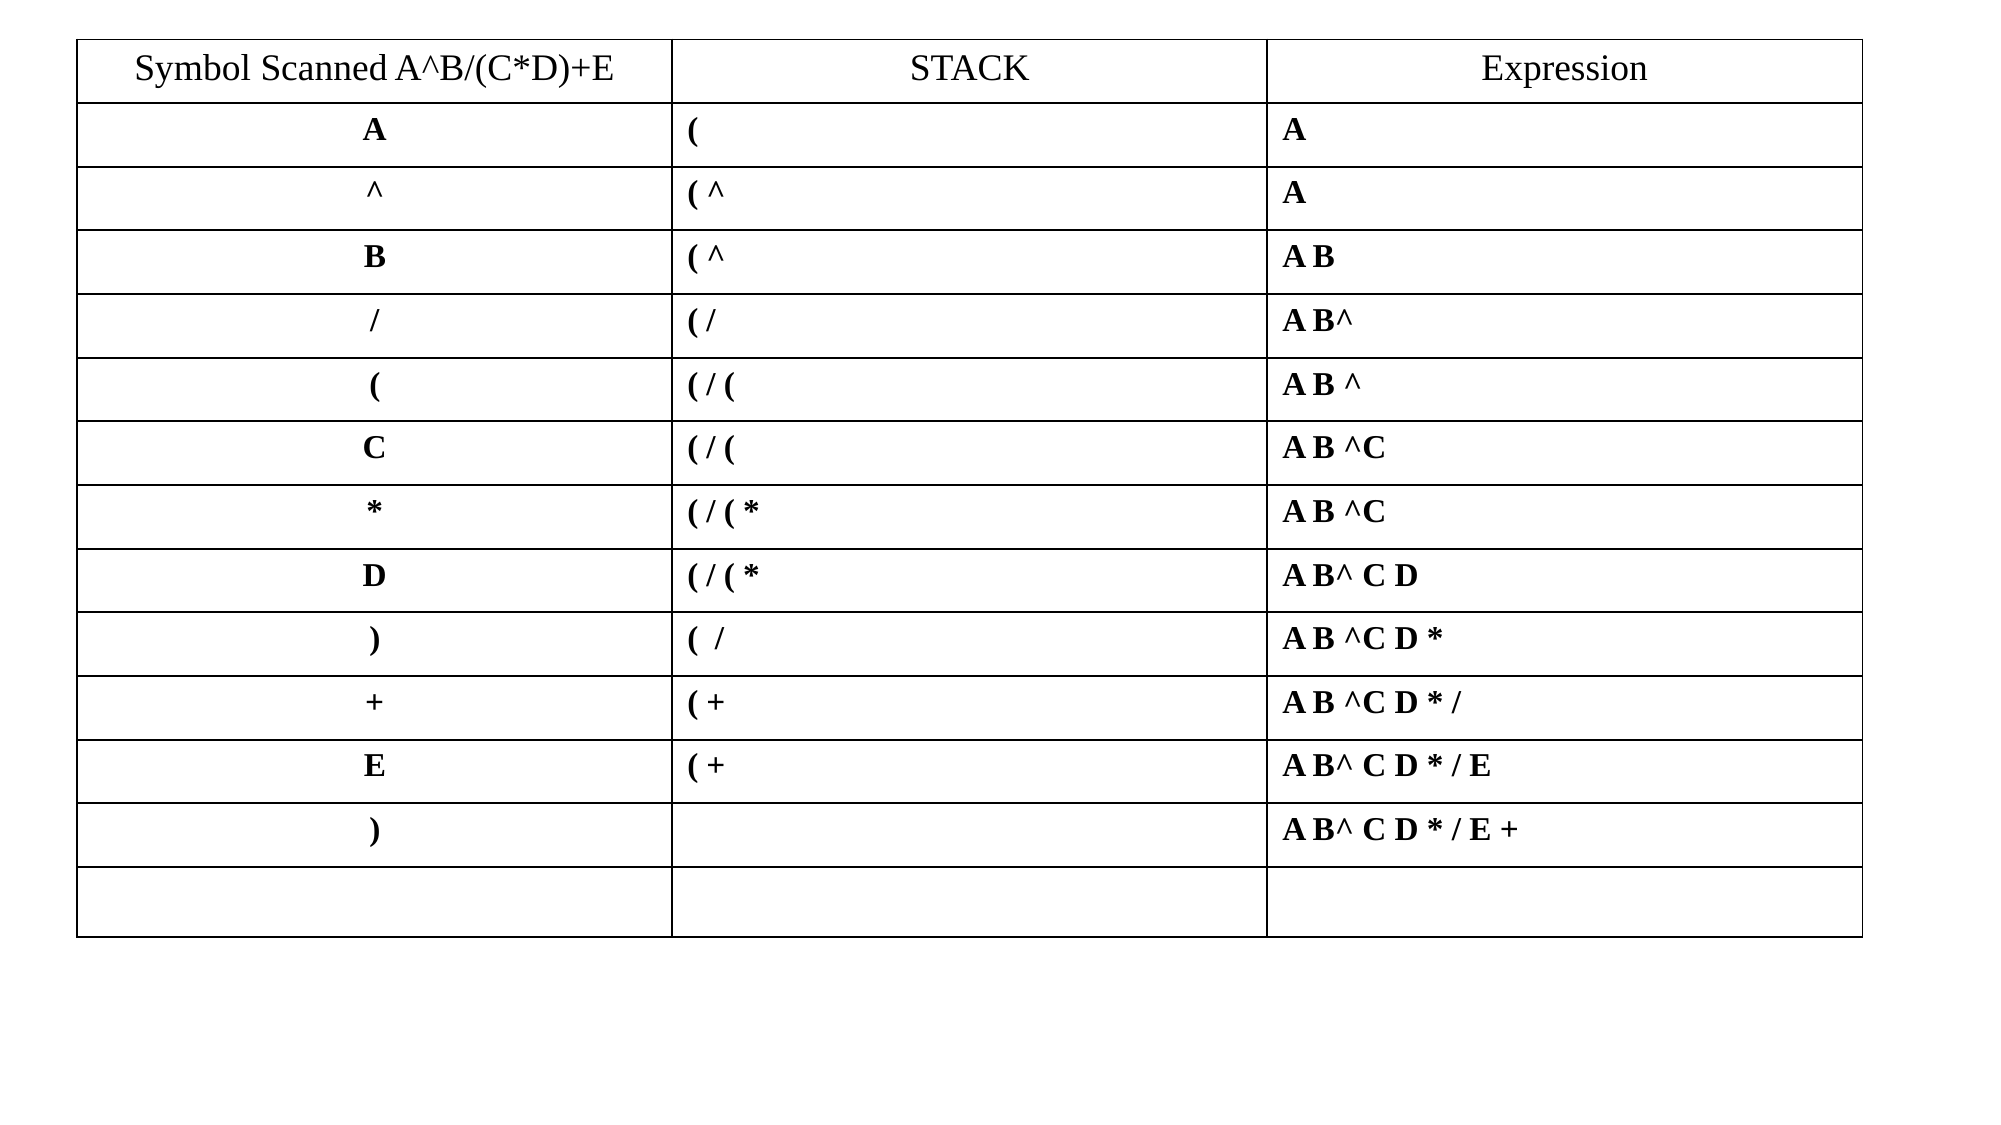

| Symbol Scanned A^B/(C\*D)+E | STACK | Expression |
| --- | --- | --- |
| A | ( | A |
| ^ | ( ^ | A |
| B | ( ^ | A B |
| / | ( / | A B^ |
| ( | ( / ( | A B ^ |
| C | ( / ( | A B ^C |
| \* | ( / ( \* | A B ^C |
| D | ( / ( \* | A B^ C D |
| ) | ( / | A B ^C D \* |
| + | ( + | A B ^C D \* / |
| E | ( + | A B^ C D \* / E |
| ) | | A B^ C D \* / E + |
| | | |